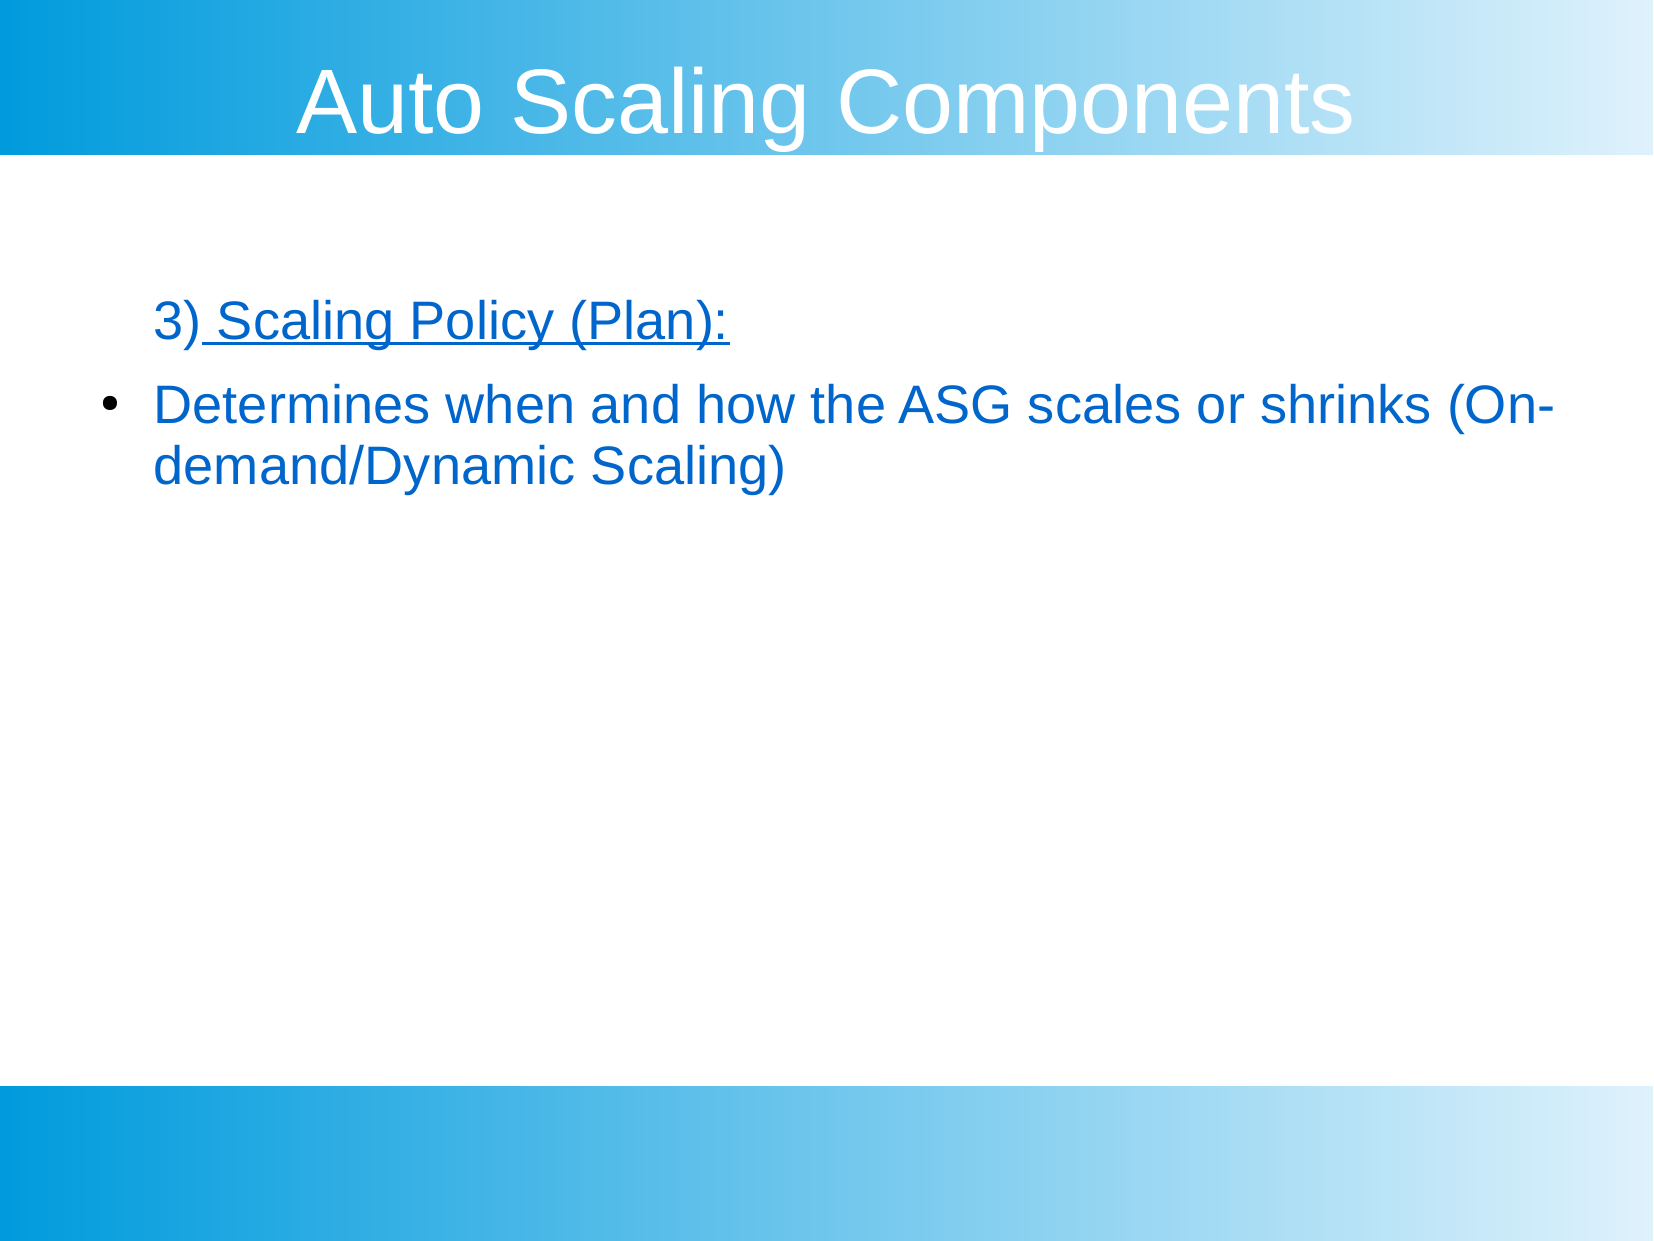

# Auto Scaling Components
3) Scaling Policy (Plan):
Determines when and how the ASG scales or shrinks (On-demand/Dynamic Scaling)